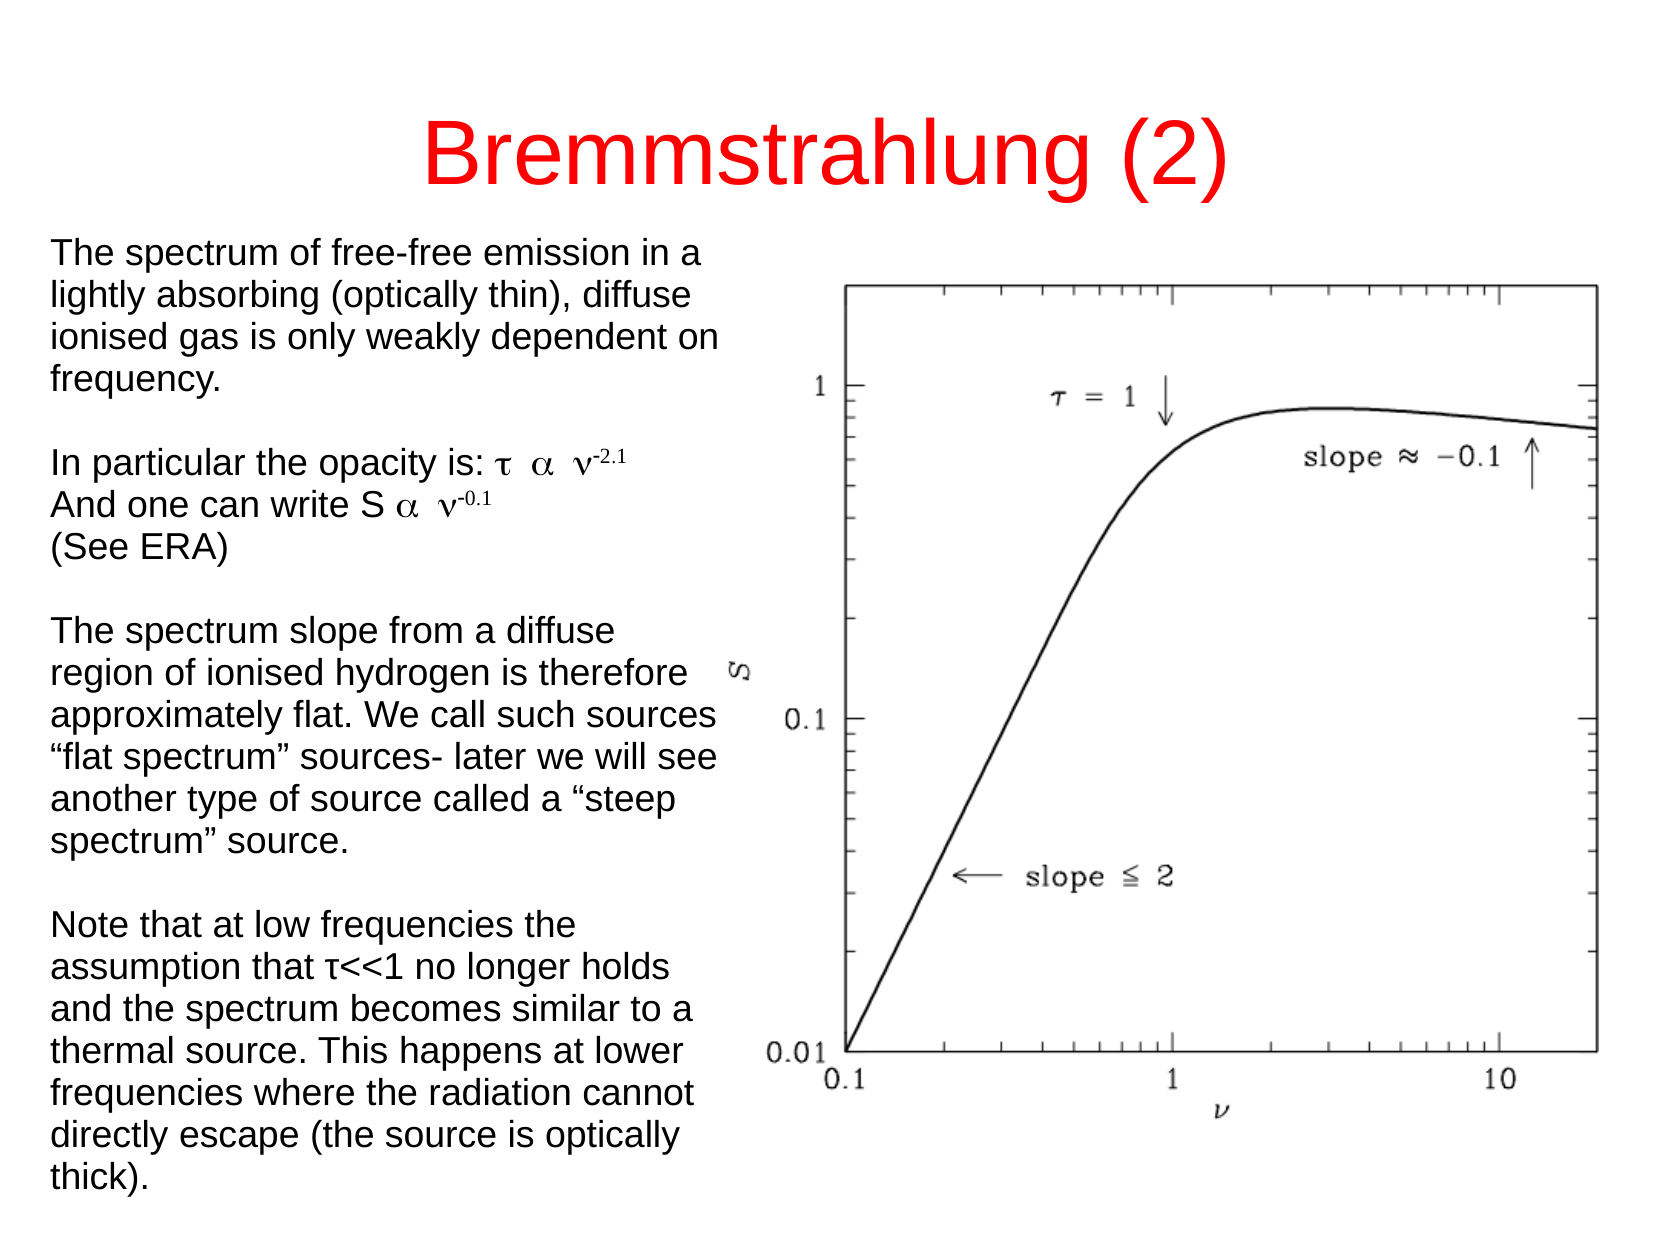

# Bremmstrahlung (2)
The spectrum of free-free emission in a lightly absorbing (optically thin), diffuse ionised gas is only weakly dependent on frequency.
In particular the opacity is: t a n-2.1
And one can write S a n-0.1
(See ERA)
The spectrum slope from a diffuse region of ionised hydrogen is therefore approximately flat. We call such sources “flat spectrum” sources- later we will see another type of source called a “steep spectrum” source.
Note that at low frequencies the assumption that τ<<1 no longer holds and the spectrum becomes similar to a thermal source. This happens at lower
frequencies where the radiation cannot directly escape (the source is optically thick).